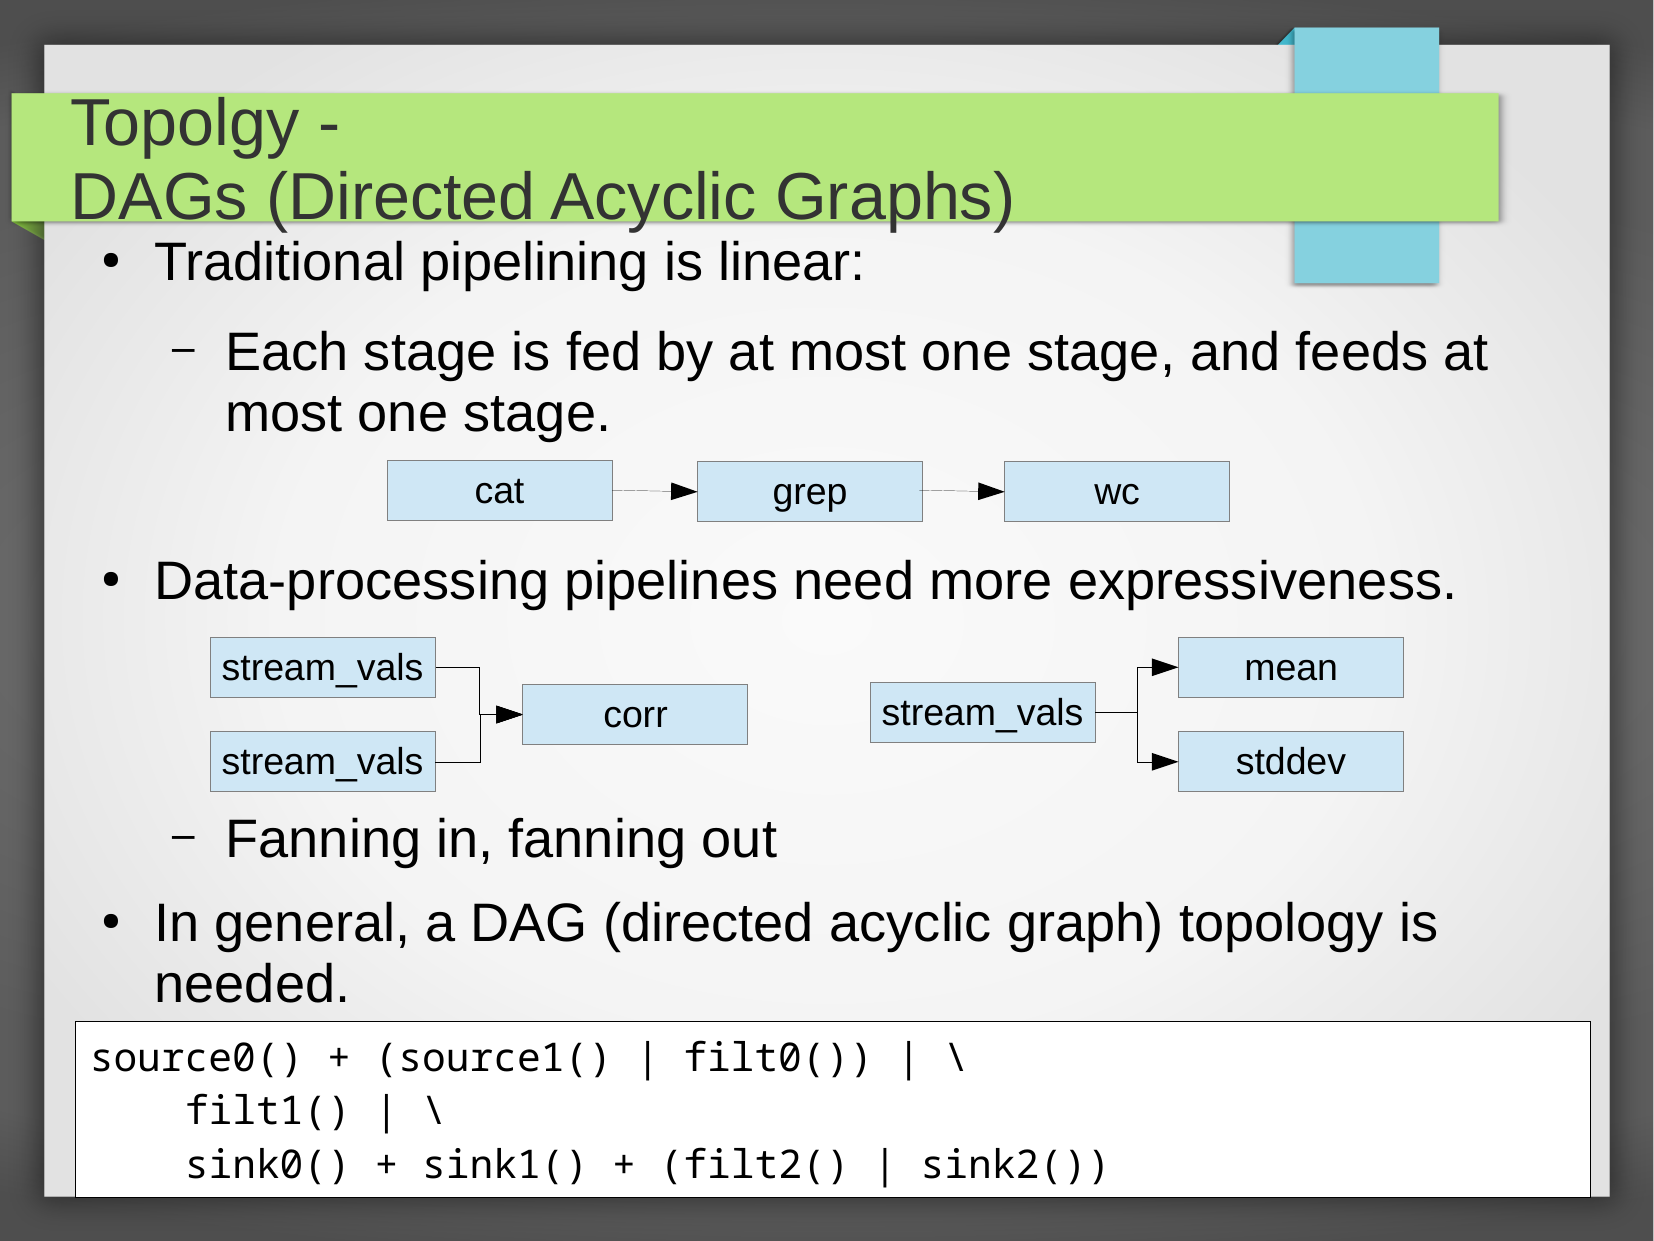

# Topolgy - DAGs (Directed Acyclic Graphs)
Traditional pipelining is linear:
Each stage is fed by at most one stage, and feeds at most one stage.
Data-processing pipelines need more expressiveness.
Fanning in, fanning out
In general, a DAG (directed acyclic graph) topology is needed.
cat
grep
wc
stream_vals
stream_vals
stream_vals
mean
stream_vals
corr
corr
stream_vals
stddev
source0() + (source1() | filt0()) | \
 filt1() | \
 sink0() + sink1() + (filt2() | sink2())